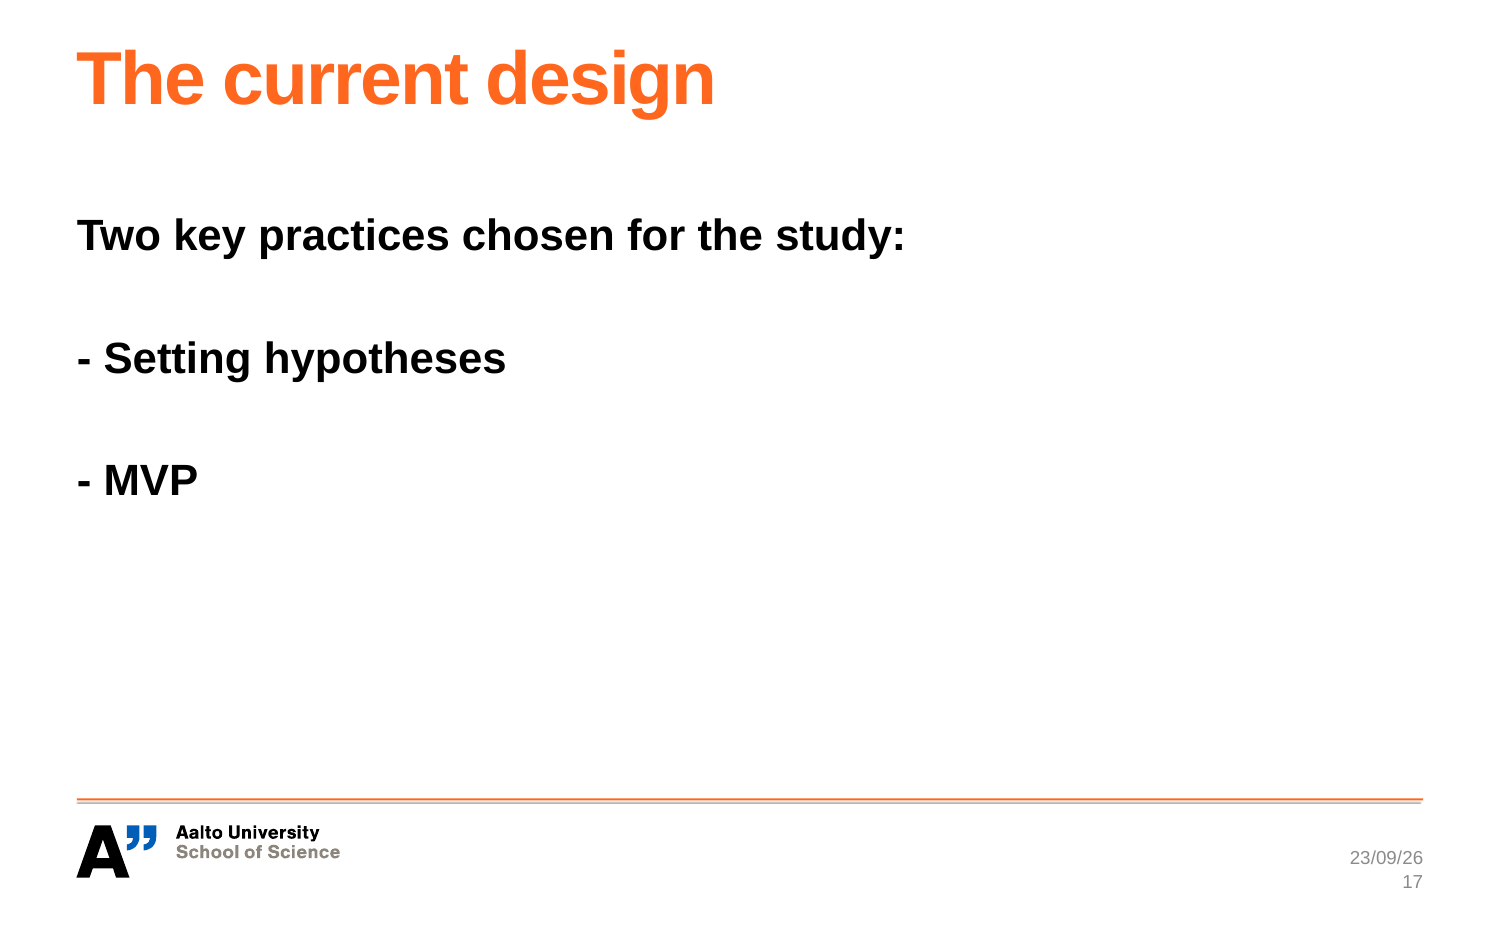

# The current design
Two key practices chosen for the study:
- Setting hypotheses
- MVP